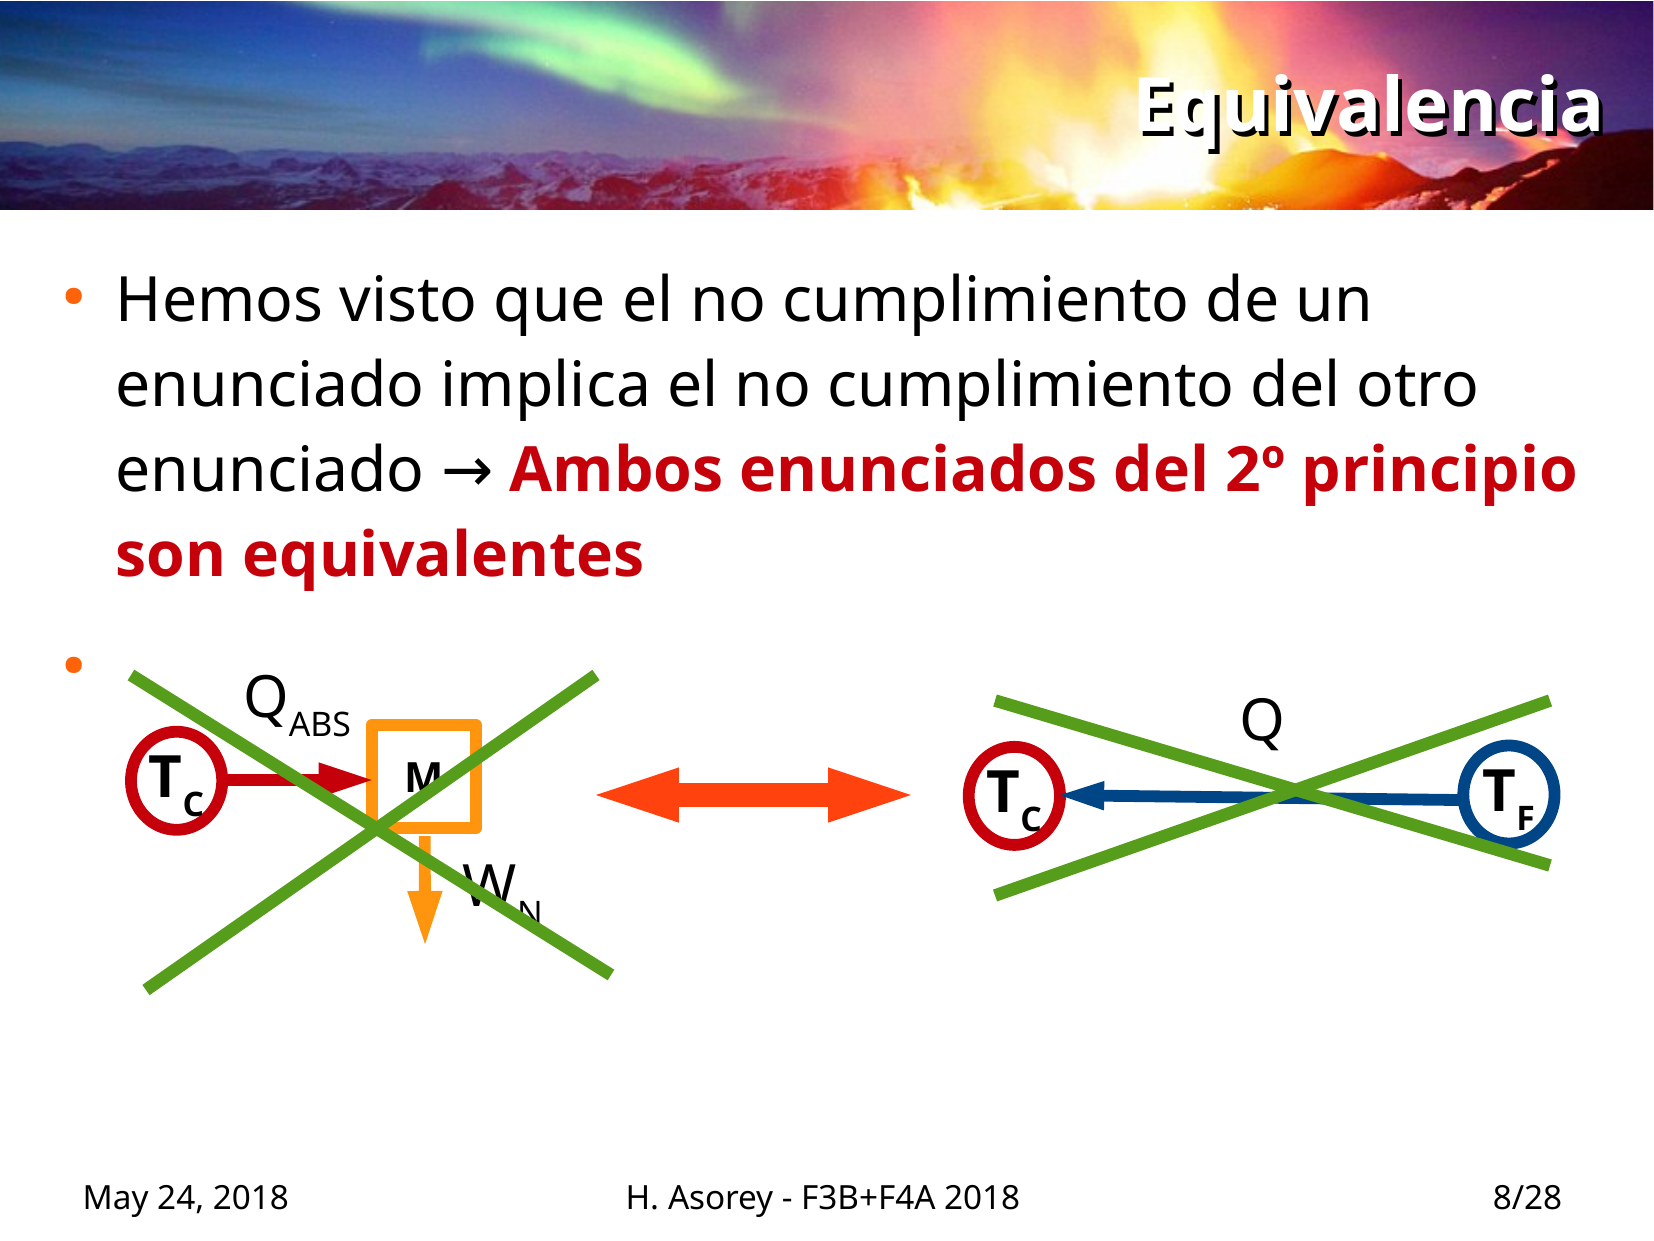

# Equivalencia
Hemos visto que el no cumplimiento de un enunciado implica el no cumplimiento del otro enunciado → Ambos enunciados del 2º principio son equivalentes
M
TC
QABS
WN
TF
TC
Q
May 24, 2018
H. Asorey - F3B+F4A 2018
8